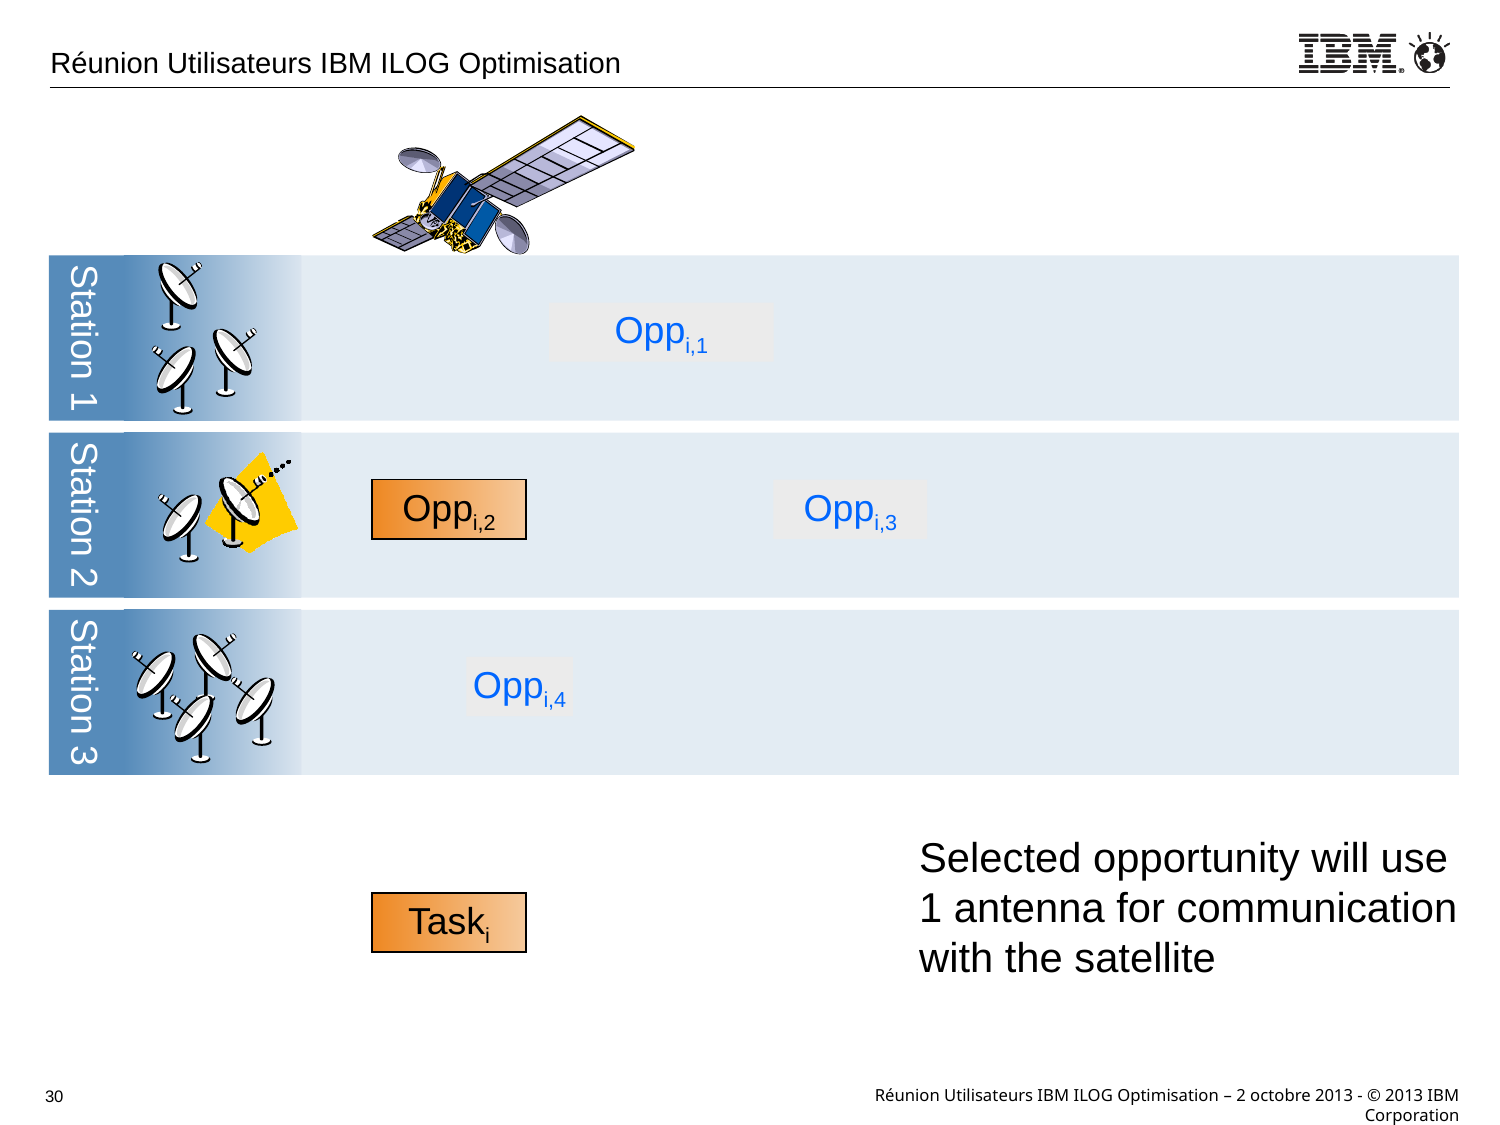

Station 1
Station 2
Station 3
Oppi,1
Oppi,2
Oppi,3
Oppi,4
Selected opportunity will use
1 antenna for communication
with the satellite
Taski
30